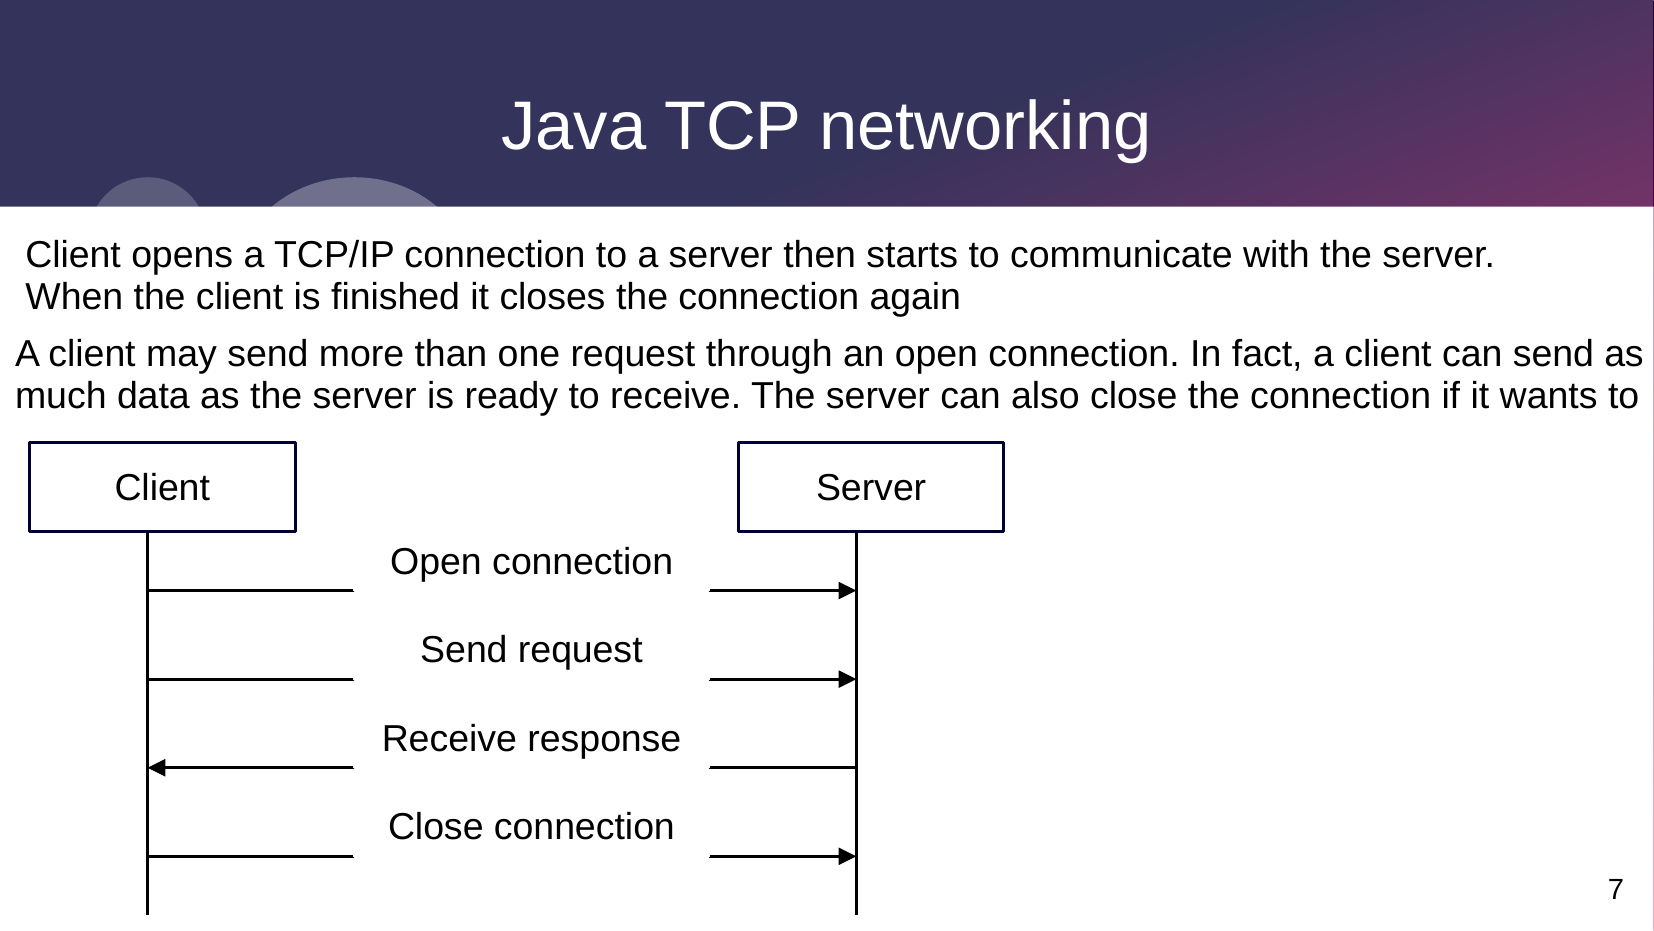

# Java TCP networking
 Client opens a TCP/IP connection to a server then starts to communicate with the server.
 When the client is finished it closes the connection again
A client may send more than one request through an open connection. In fact, a client can send as much data as the server is ready to receive. The server can also close the connection if it wants to
Client
Server
Open connection
Send request
Receive response
Close connection